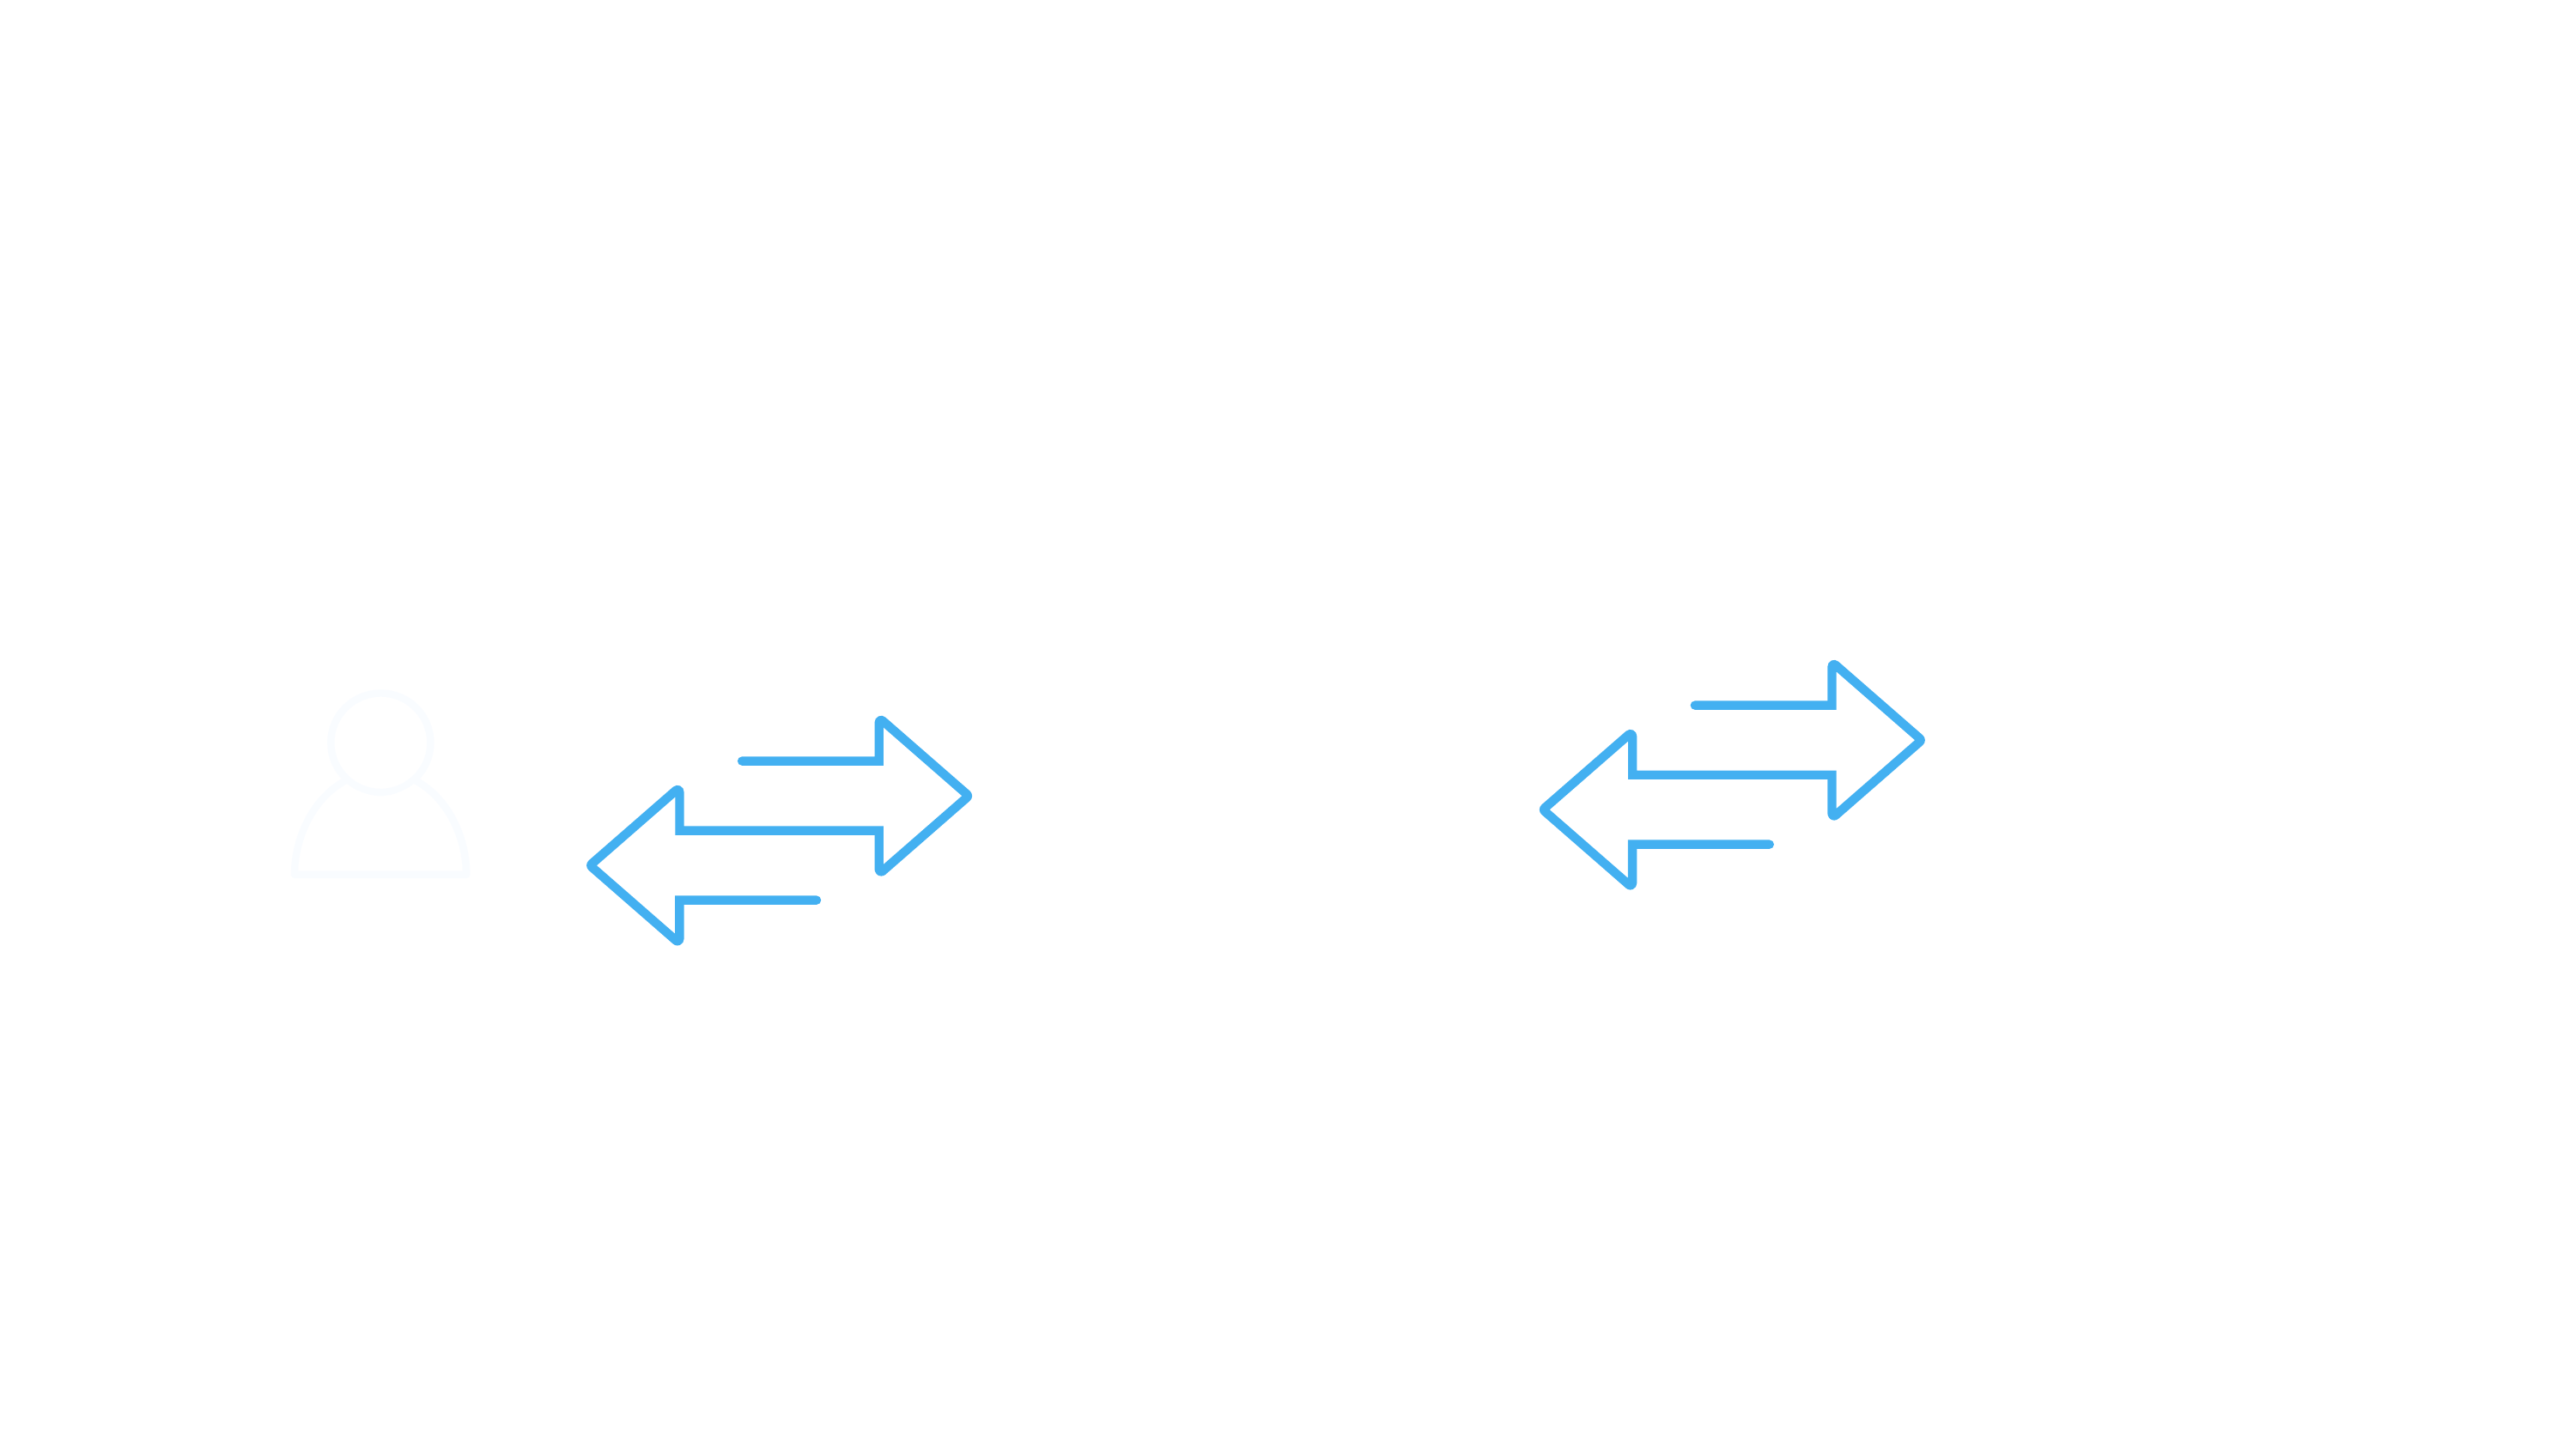

TÌM KIẾM NHANH THUẬT NGỮ
TRUY XUẤT, LỌC DATA
TÌM KIẾM
MySQL